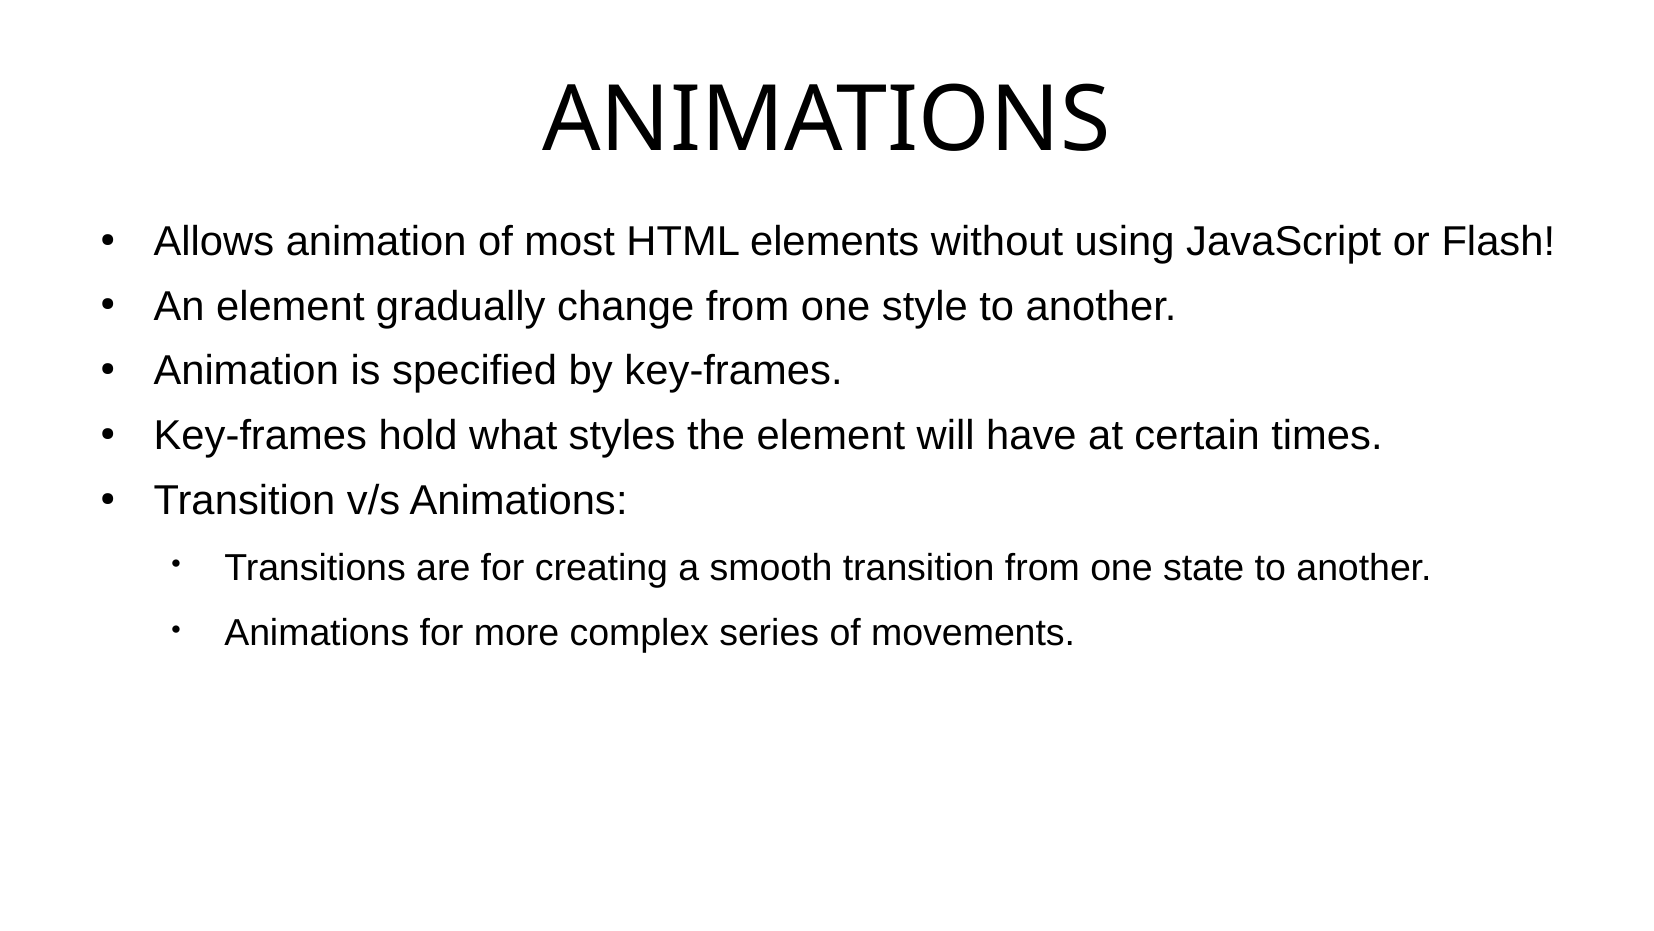

# ANIMATIONS
Allows animation of most HTML elements without using JavaScript or Flash!
An element gradually change from one style to another.
Animation is specified by key-frames.
Key-frames hold what styles the element will have at certain times.
Transition v/s Animations:
Transitions are for creating a smooth transition from one state to another.
Animations for more complex series of movements.